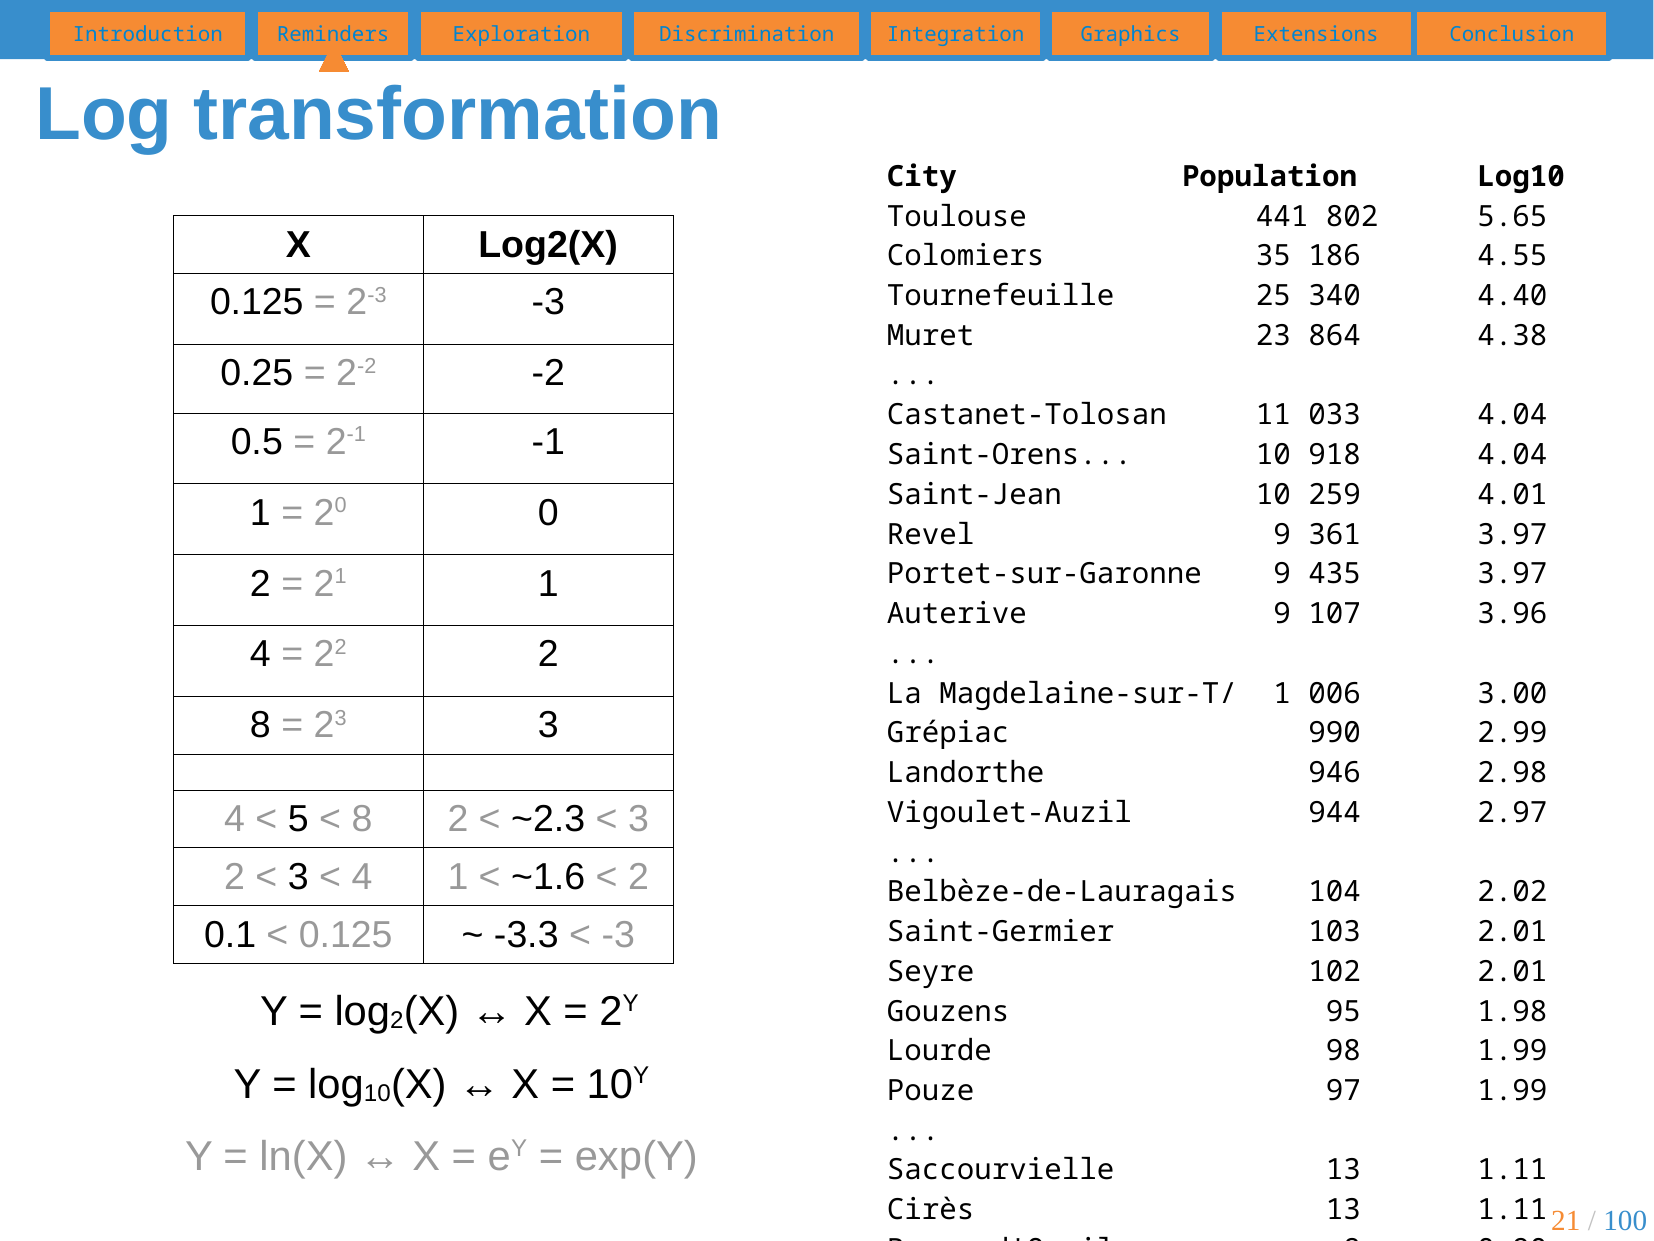

# Log transformation
City				Population		Log10
Toulouse				441 802		5.65
Colomiers			35 186		4.55
Tournefeuille		25 340		4.40
Muret				23 864		4.38
...
Castanet-Tolosan		11 033		4.04
Saint-Orens...		10 918		4.04
Saint-Jean			10 259		4.01
Revel				 9 361		3.97
Portet-sur-Garonne	 9 435		3.97
Auterive			 	 9 107		3.96
...
La Magdelaine-sur-T/	 1 006		3.00
Grépiac				 990		2.99
Landorthe			 946		2.98
Vigoulet-Auzil		 944		2.97
...
Belbèze-de-Lauragais	 104		2.02
Saint-Germier		 103		2.01
Seyre				 102		2.01
Gouzens				 95		1.98
Lourde				 98		1.99
Pouze				 97		1.99
...
Saccourvielle		 13		1.11
Cirès				 13		1.11
Bourg-d'Oueil		 8		0.90
Trébons-de-Luchon	 8		0.90
Caubous				 6		0.78
Baren				 5		0.70
| X | Log2(X) |
| --- | --- |
| 0.125 = 2-3 | -3 |
| 0.25 = 2-2 | -2 |
| 0.5 = 2-1 | -1 |
| 1 = 20 | 0 |
| 2 = 21 | 1 |
| 4 = 22 | 2 |
| 8 = 23 | 3 |
| | |
| 4 < 5 < 8 | 2 < ~2.3 < 3 |
| 2 < 3 < 4 | 1 < ~1.6 < 2 |
| 0.1 < 0.125 | ~ -3.3 < -3 |
Y = log2(X) ↔ X = 2Y
Y = log10(X) ↔ X = 10Y
Y = ln(X) ↔ X = eY = exp(Y)
| | | | | | | | |
| --- | --- | --- | --- | --- | --- | --- | --- |
| | | | | | | | |
21